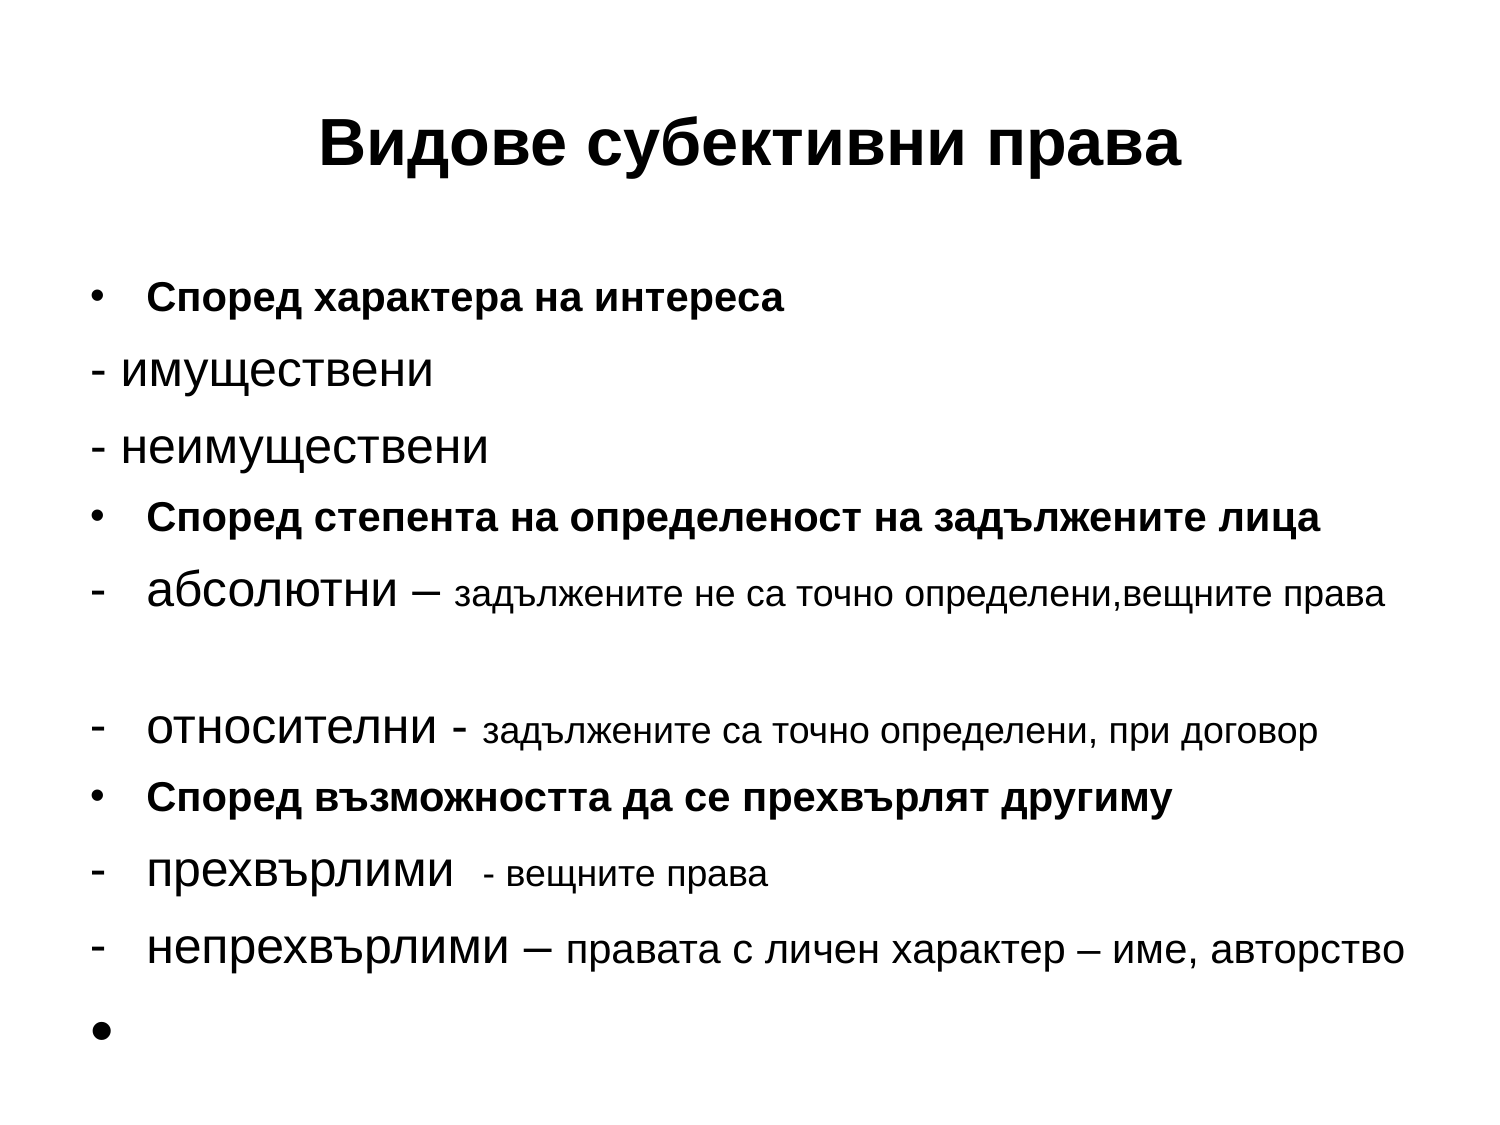

# Видове субективни права
Според характера на интереса
- имуществени
- неимуществени
Според степента на определеност на задължените лица
абсолютни – задължените не са точно определени,вещните права
относителни - задължените са точно определени, при договор
Според възможността да се прехвърлят другиму
прехвърлими - вещните права
непрехвърлими – правата с личен характер – име, авторство